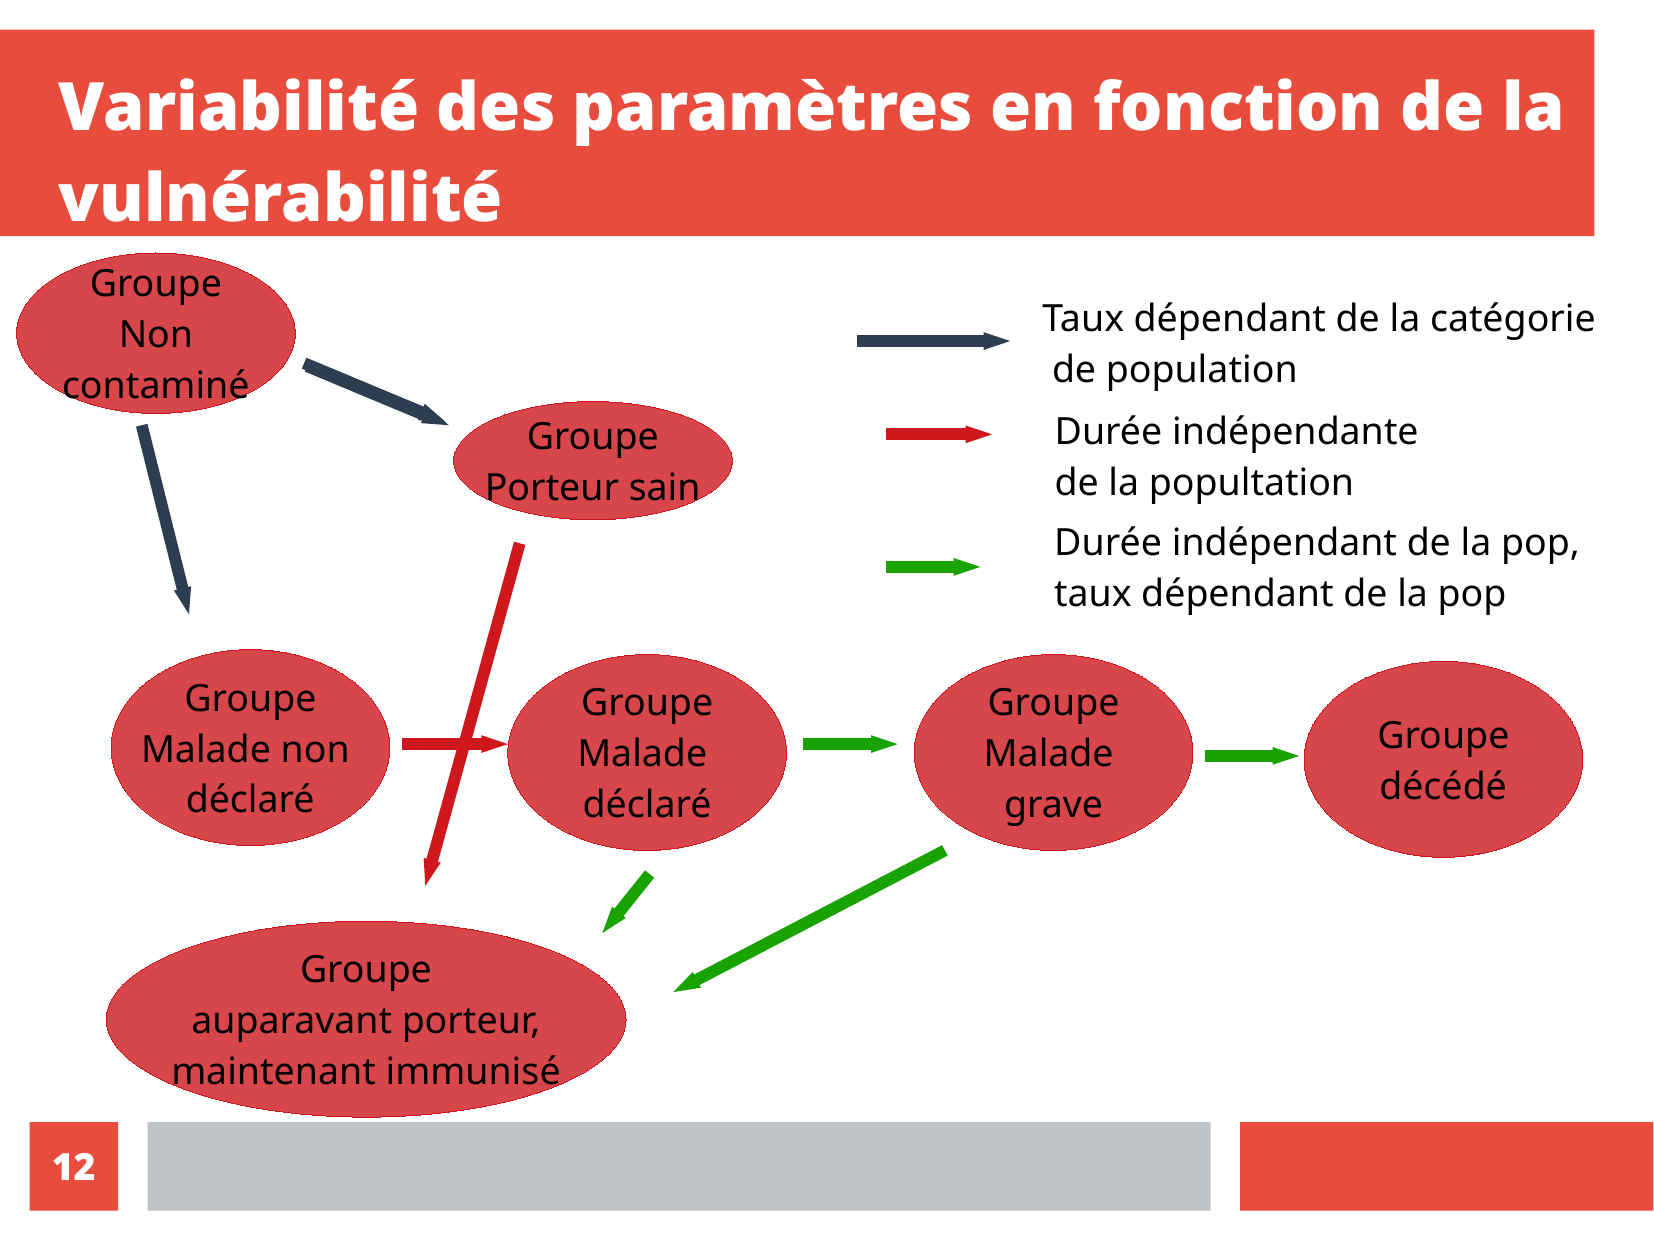

# Variabilité des paramètres en fonction de la vulnérabilité
Groupe
Non
contaminé
Taux dépendant de la catégorie
 de population
Durée indépendante de la popultation
Groupe
Porteur sain
Durée indépendant de la pop, taux dépendant de la pop
Groupe
Malade non
déclaré
Groupe
Malade
déclaré
Groupe
Malade
grave
Groupe
décédé
Groupe
auparavant porteur,
maintenant immunisé
12